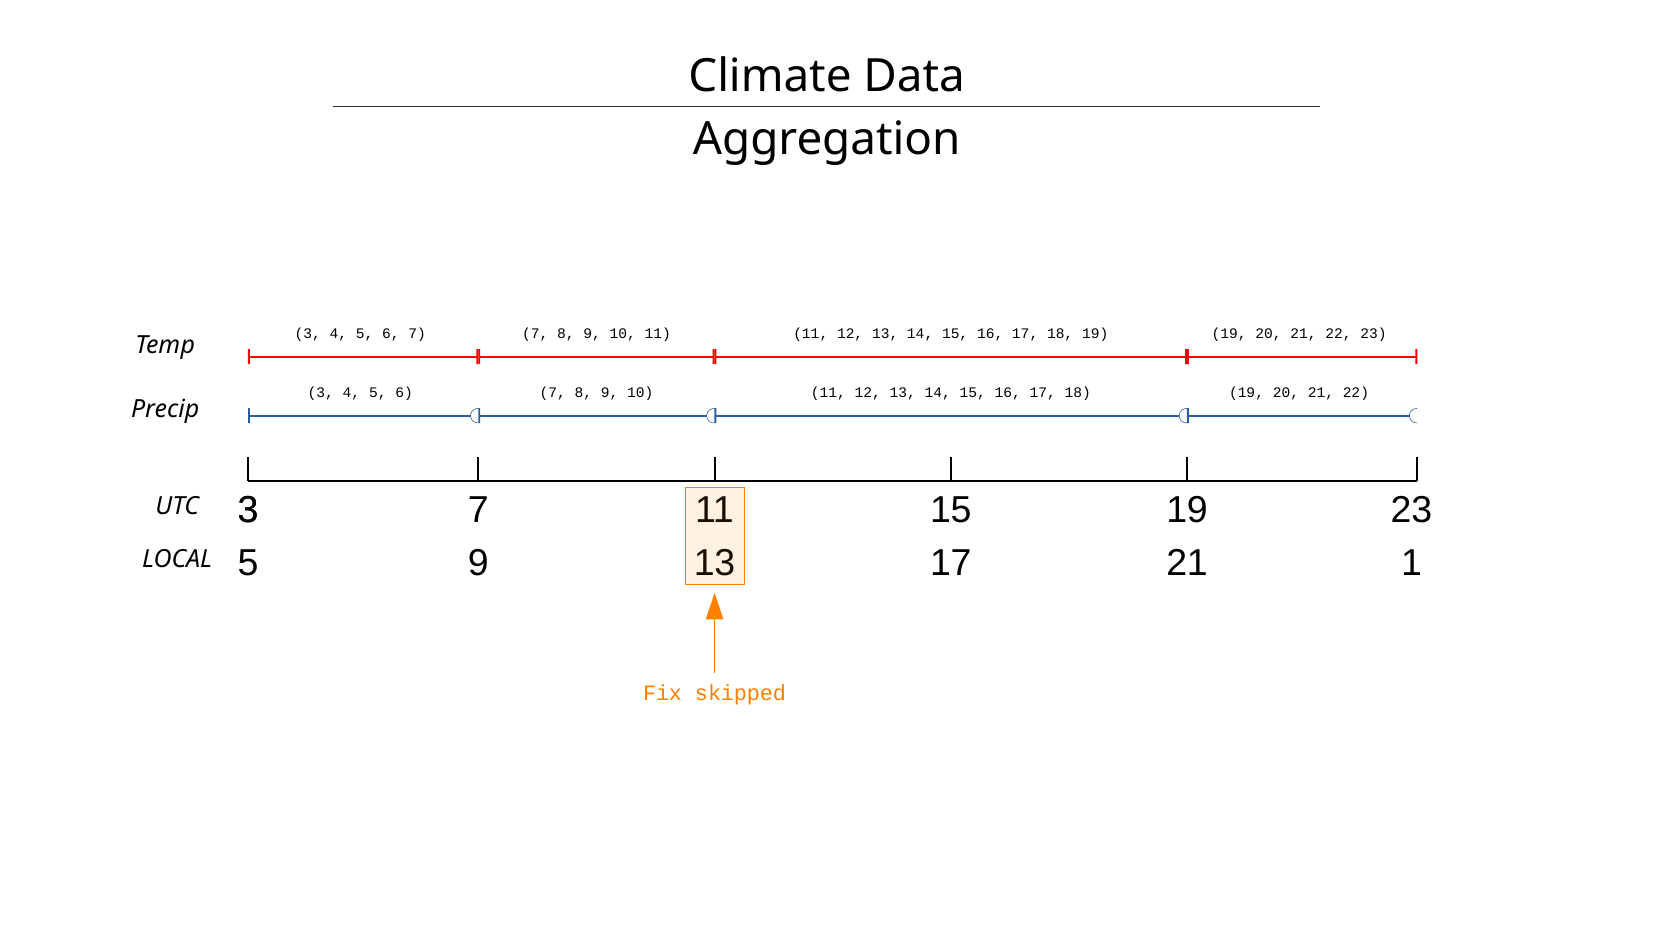

Climate Data Aggregation
Temp
(3, 4, 5, 6, 7)
(7, 8, 9, 10, 11)
(11, 12, 13, 14, 15, 16, 17, 18, 19)
(19, 20, 21, 22, 23)
(3, 4, 5, 6)
(7, 8, 9, 10)
(19, 20, 21, 22)
(11, 12, 13, 14, 15, 16, 17, 18)
Precip
UTC
3
3
7
11
15
19
23
LOCAL
5
9
13
17
21
1
Fix skipped